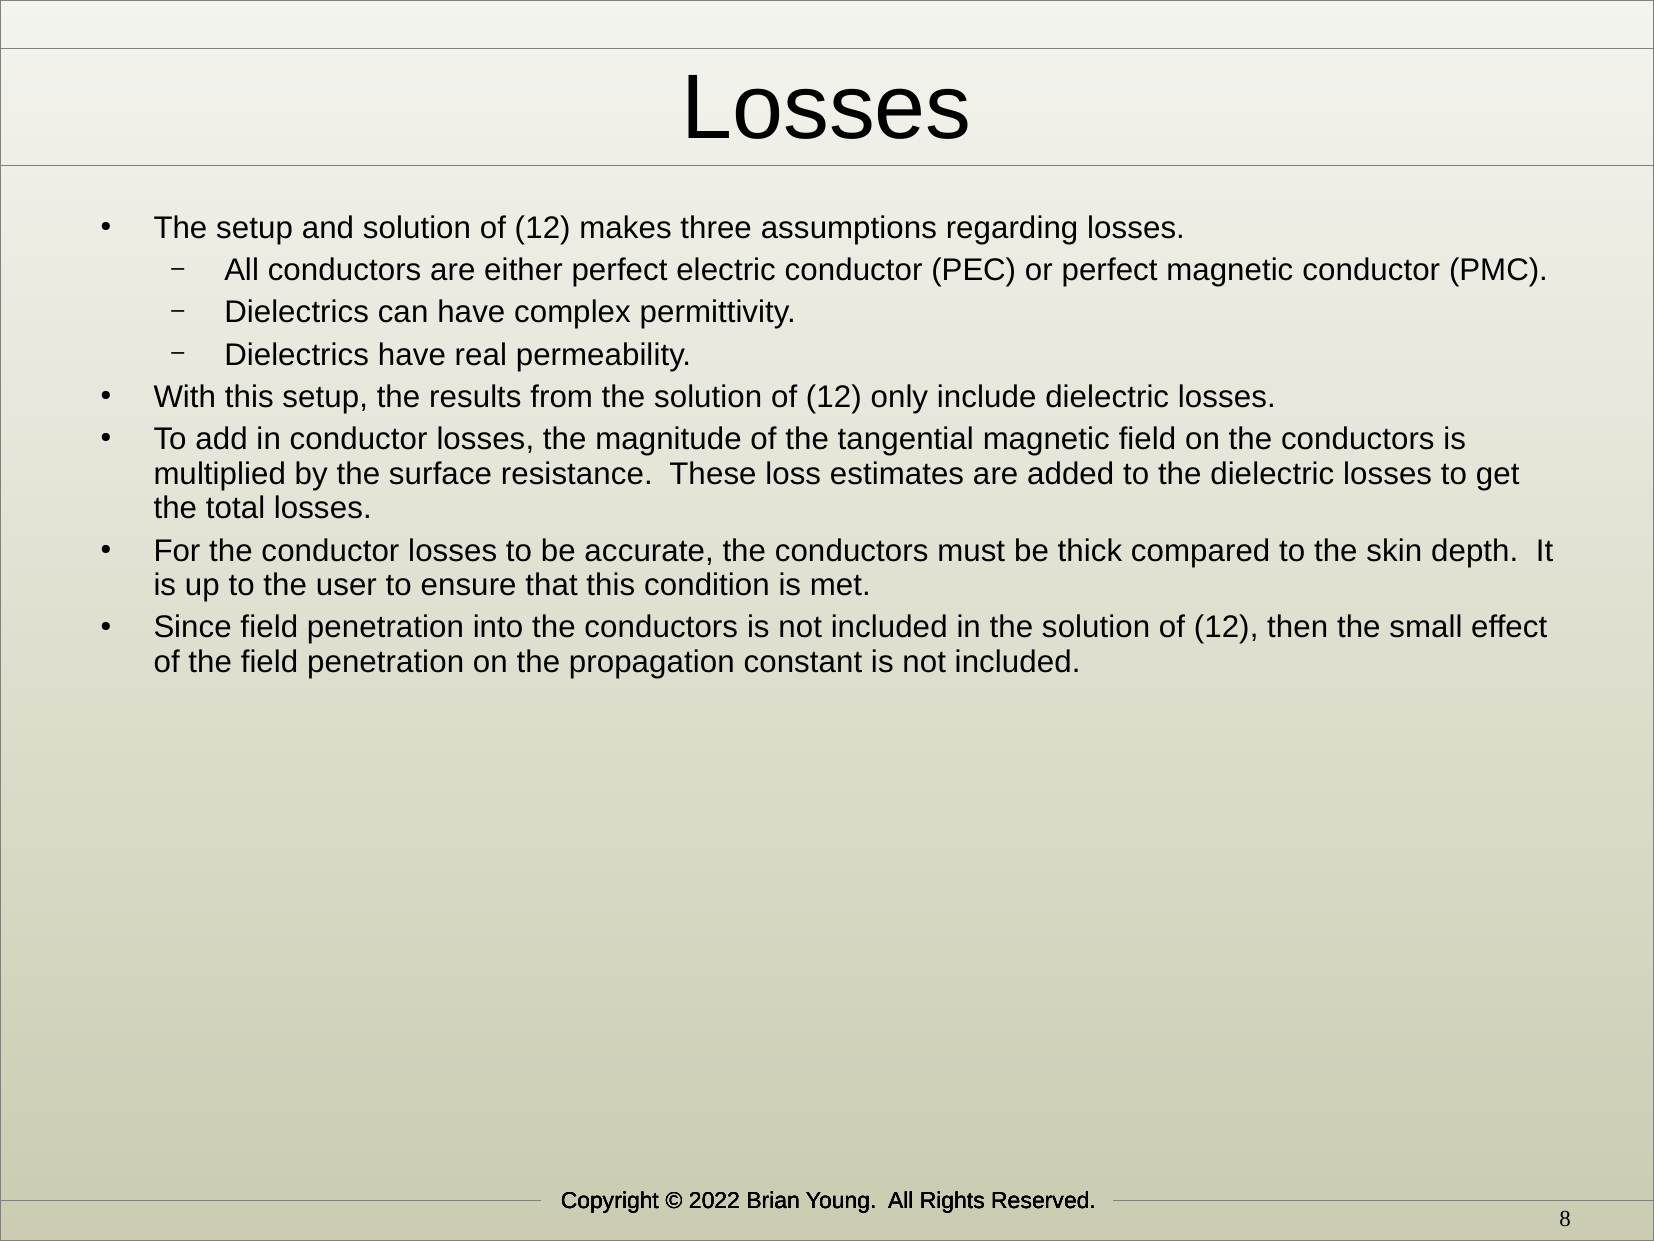

# Losses
The setup and solution of (12) makes three assumptions regarding losses.
All conductors are either perfect electric conductor (PEC) or perfect magnetic conductor (PMC).
Dielectrics can have complex permittivity.
Dielectrics have real permeability.
With this setup, the results from the solution of (12) only include dielectric losses.
To add in conductor losses, the magnitude of the tangential magnetic field on the conductors is multiplied by the surface resistance. These loss estimates are added to the dielectric losses to get the total losses.
For the conductor losses to be accurate, the conductors must be thick compared to the skin depth. It is up to the user to ensure that this condition is met.
Since field penetration into the conductors is not included in the solution of (12), then the small effect of the field penetration on the propagation constant is not included.
8